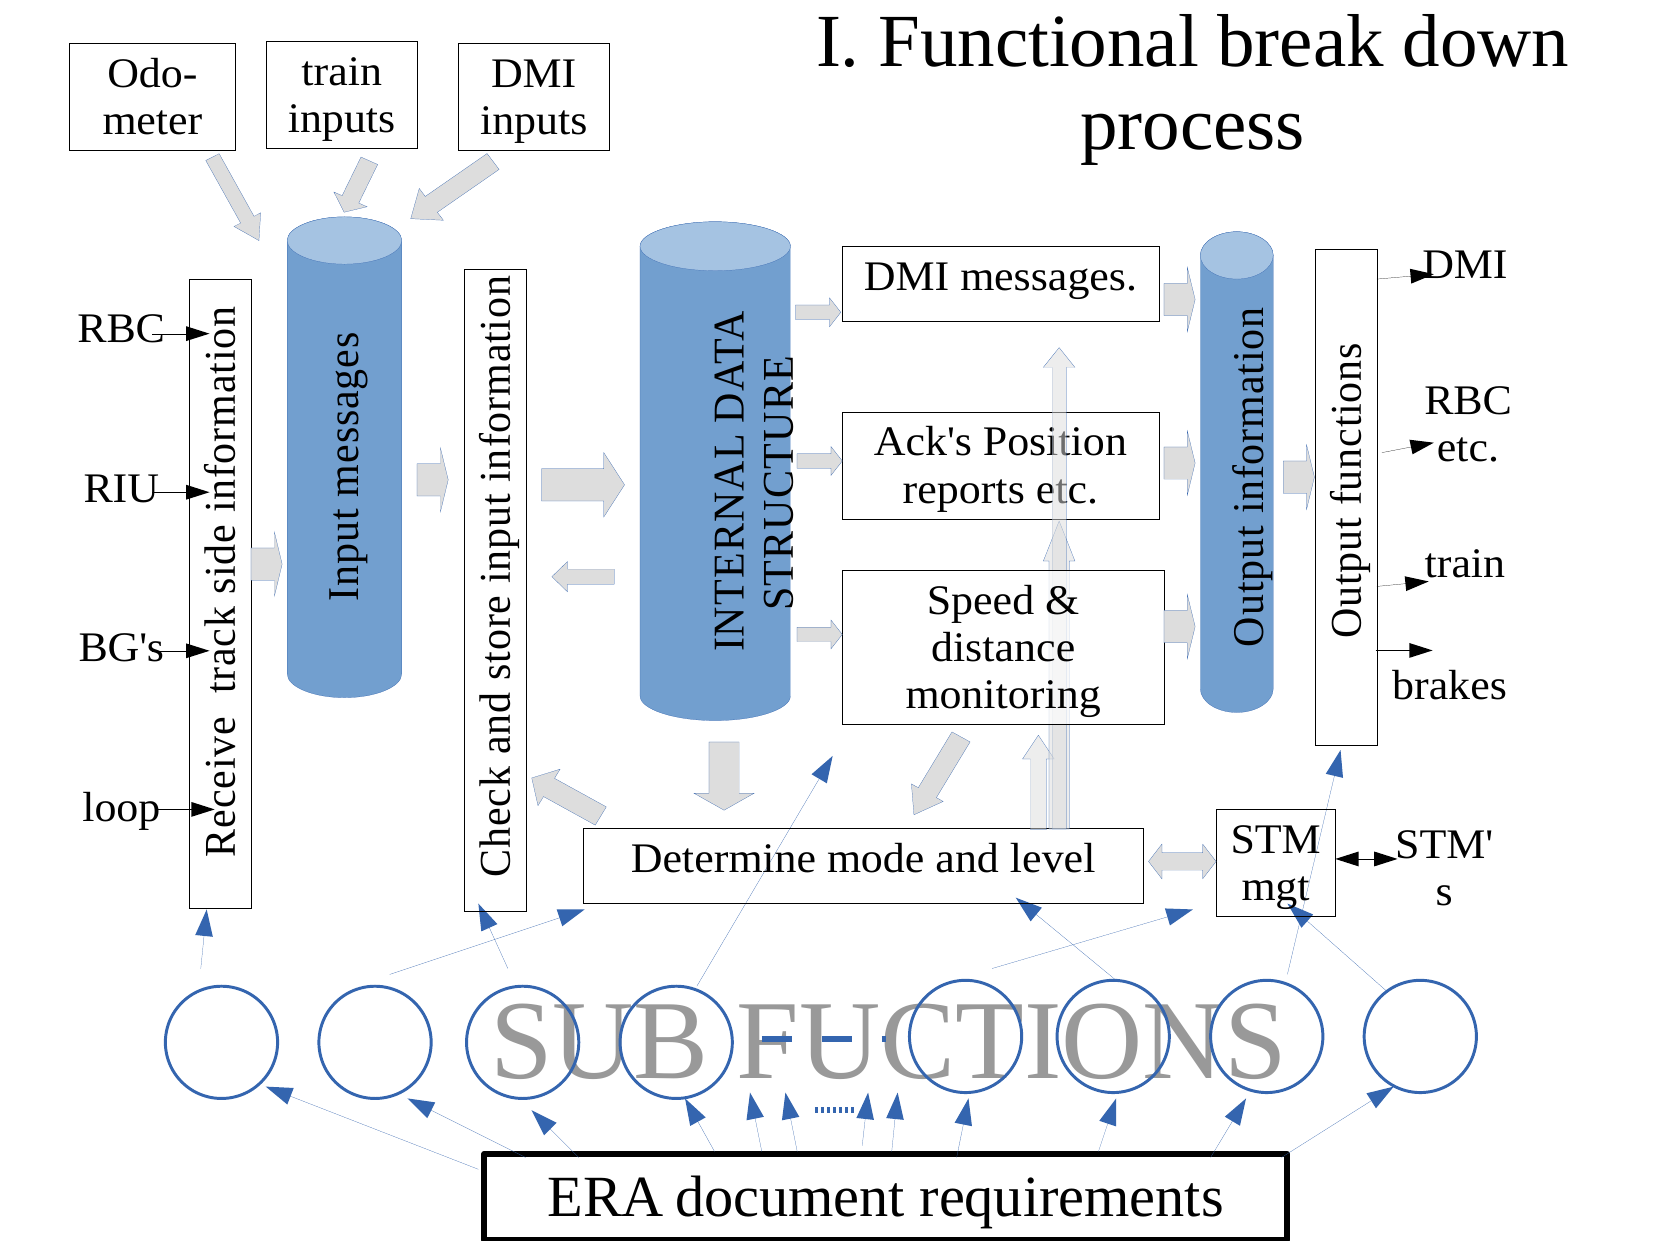

# I. Functional break down process
SUB FUCTIONS
ERA document requirements